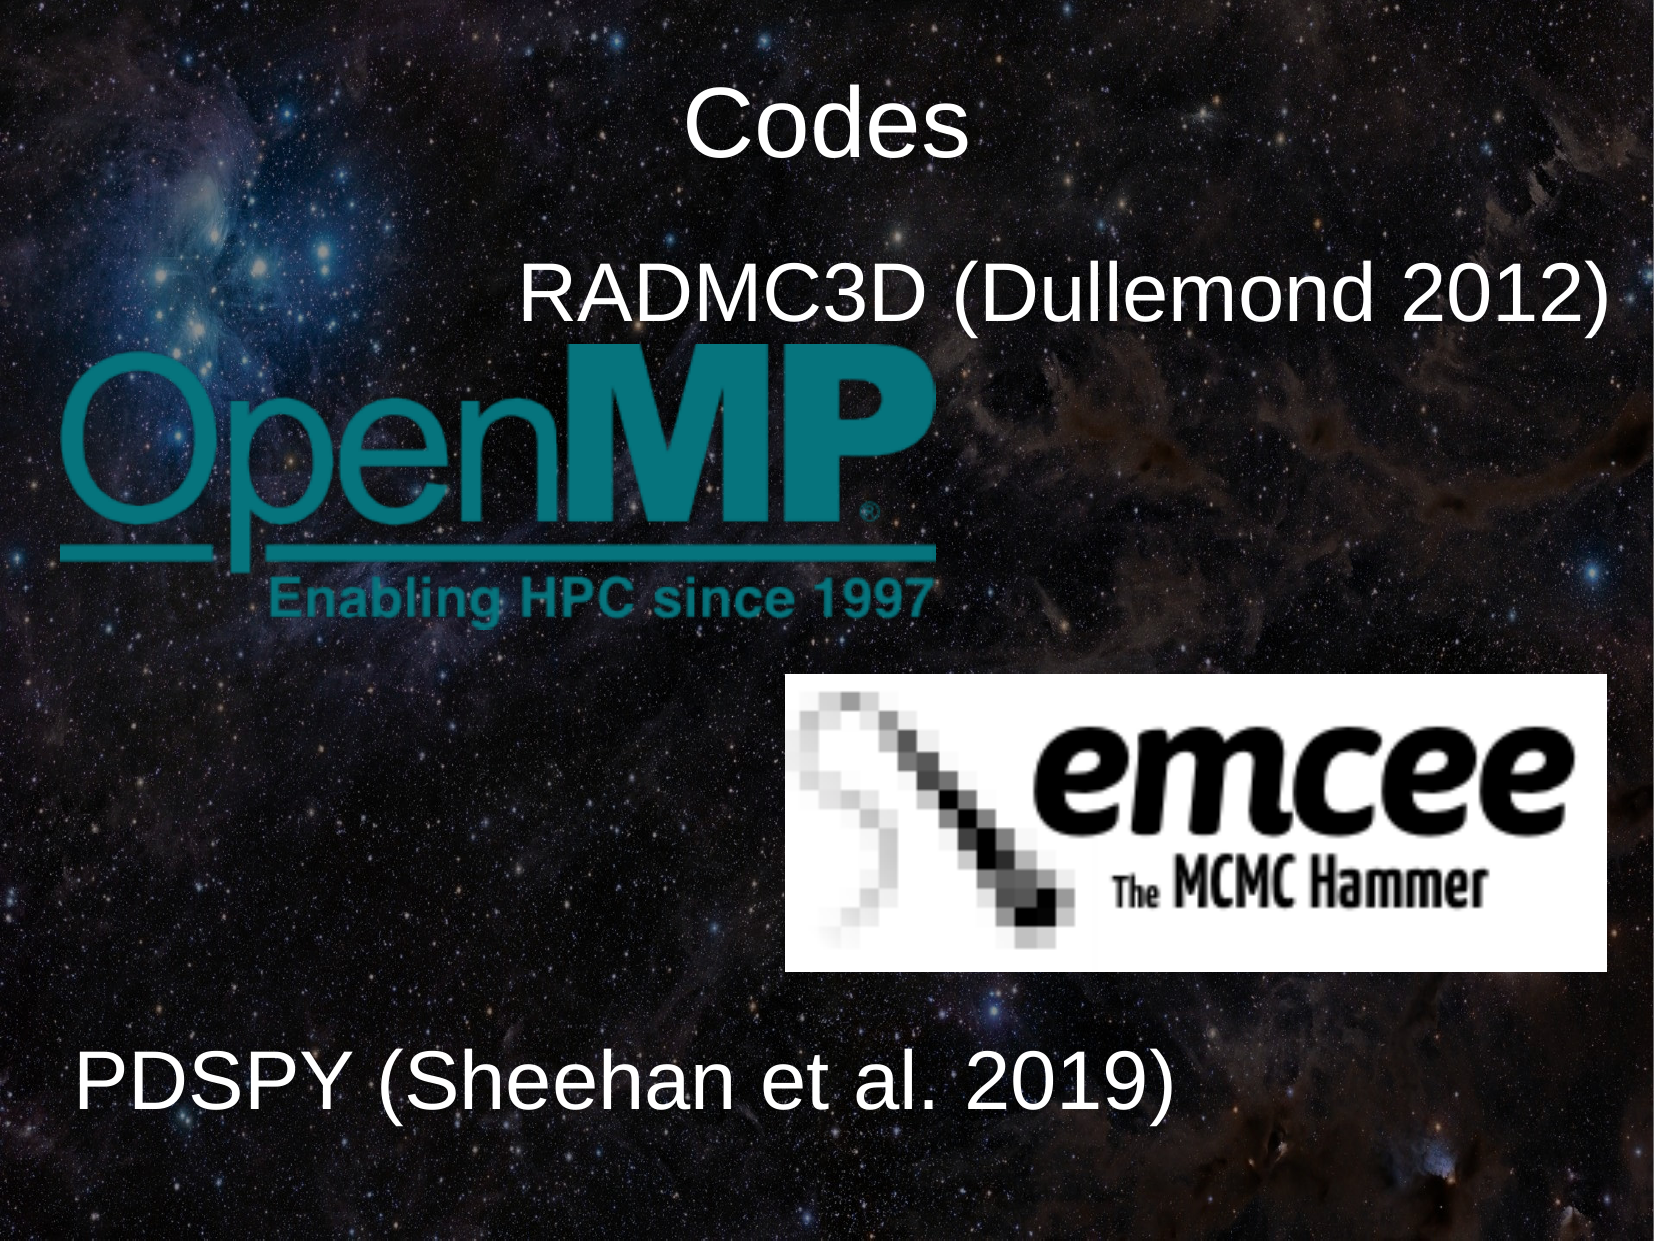

Codes
RADMC3D (Dullemond 2012)
PDSPY (Sheehan et al. 2019)